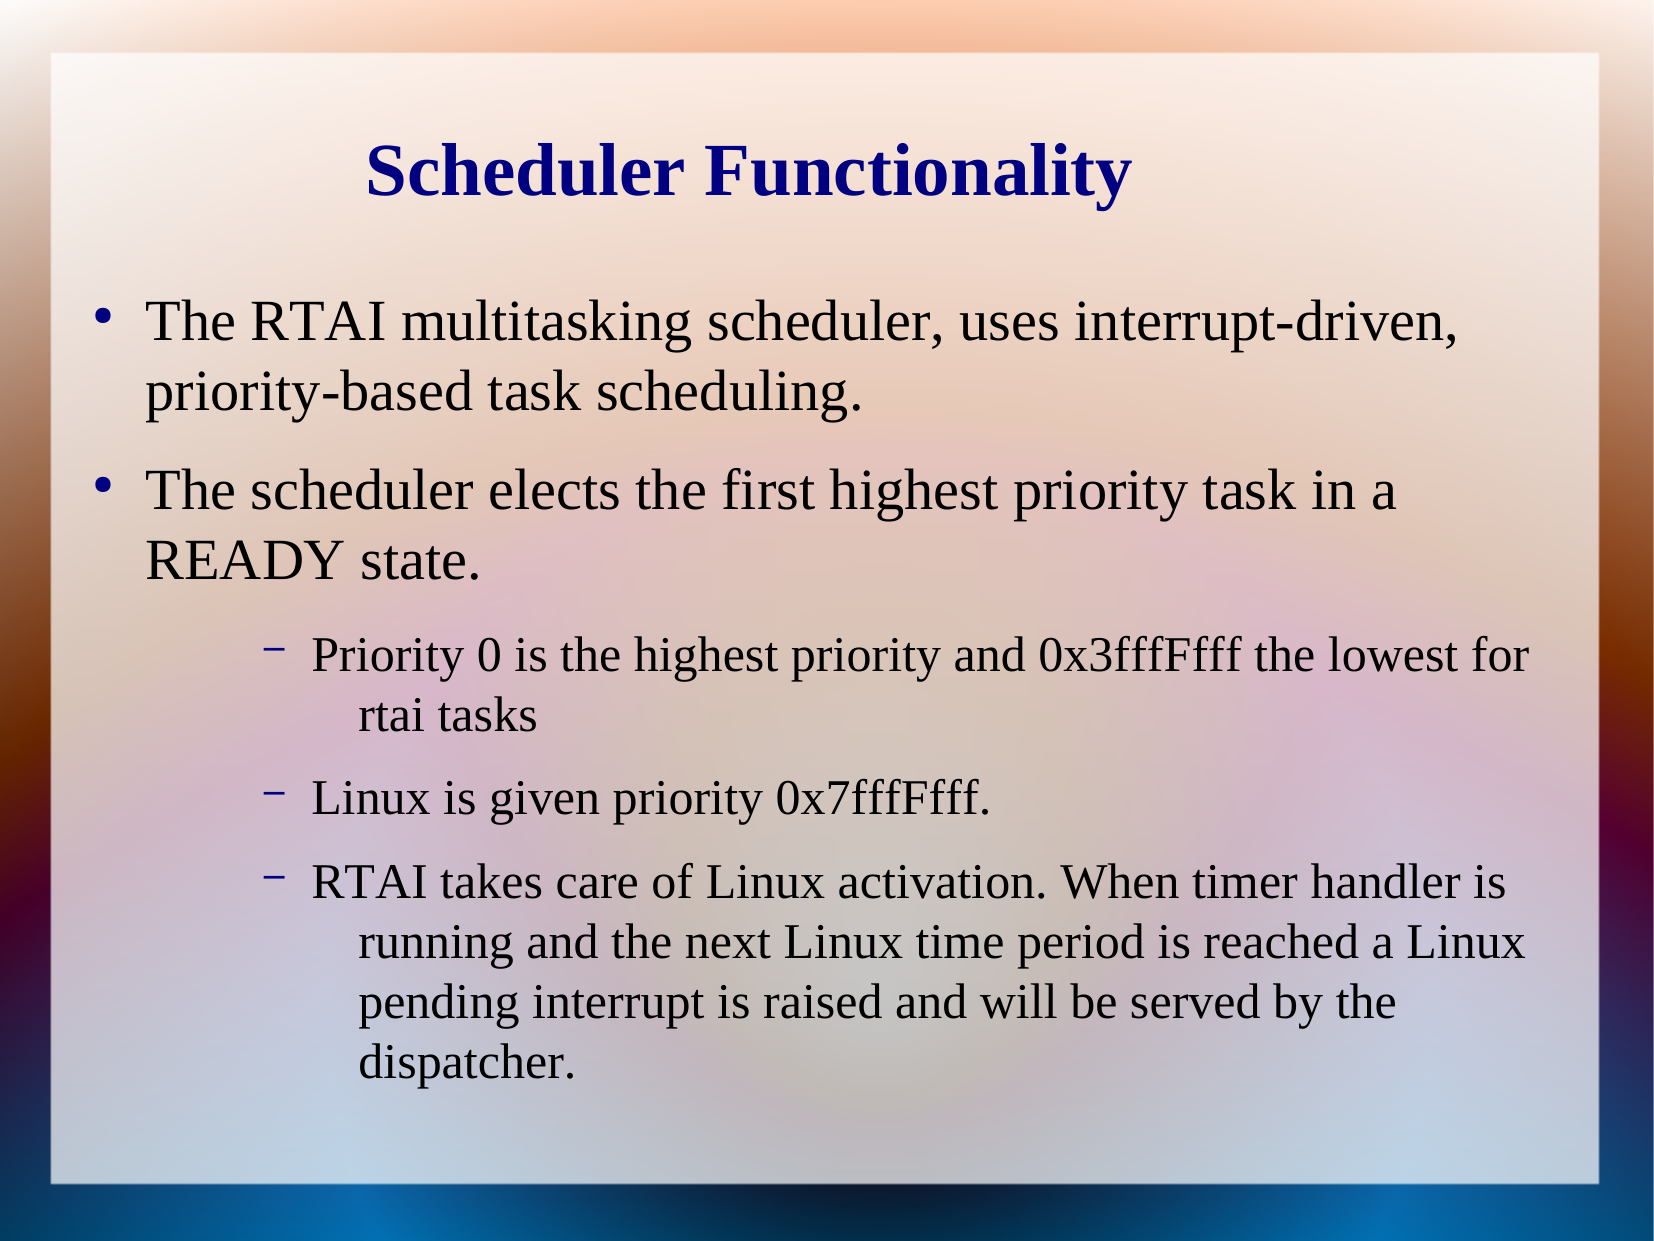

# Scheduler Functionality
The RTAI multitasking scheduler, uses interrupt-driven, priority-based task scheduling.
The scheduler elects the first highest priority task in a READY state.
Priority 0 is the highest priority and 0x3fffFfff the lowest for rtai tasks
Linux is given priority 0x7fffFfff.
RTAI takes care of Linux activation. When timer handler is running and the next Linux time period is reached a Linux pending interrupt is raised and will be served by the dispatcher.